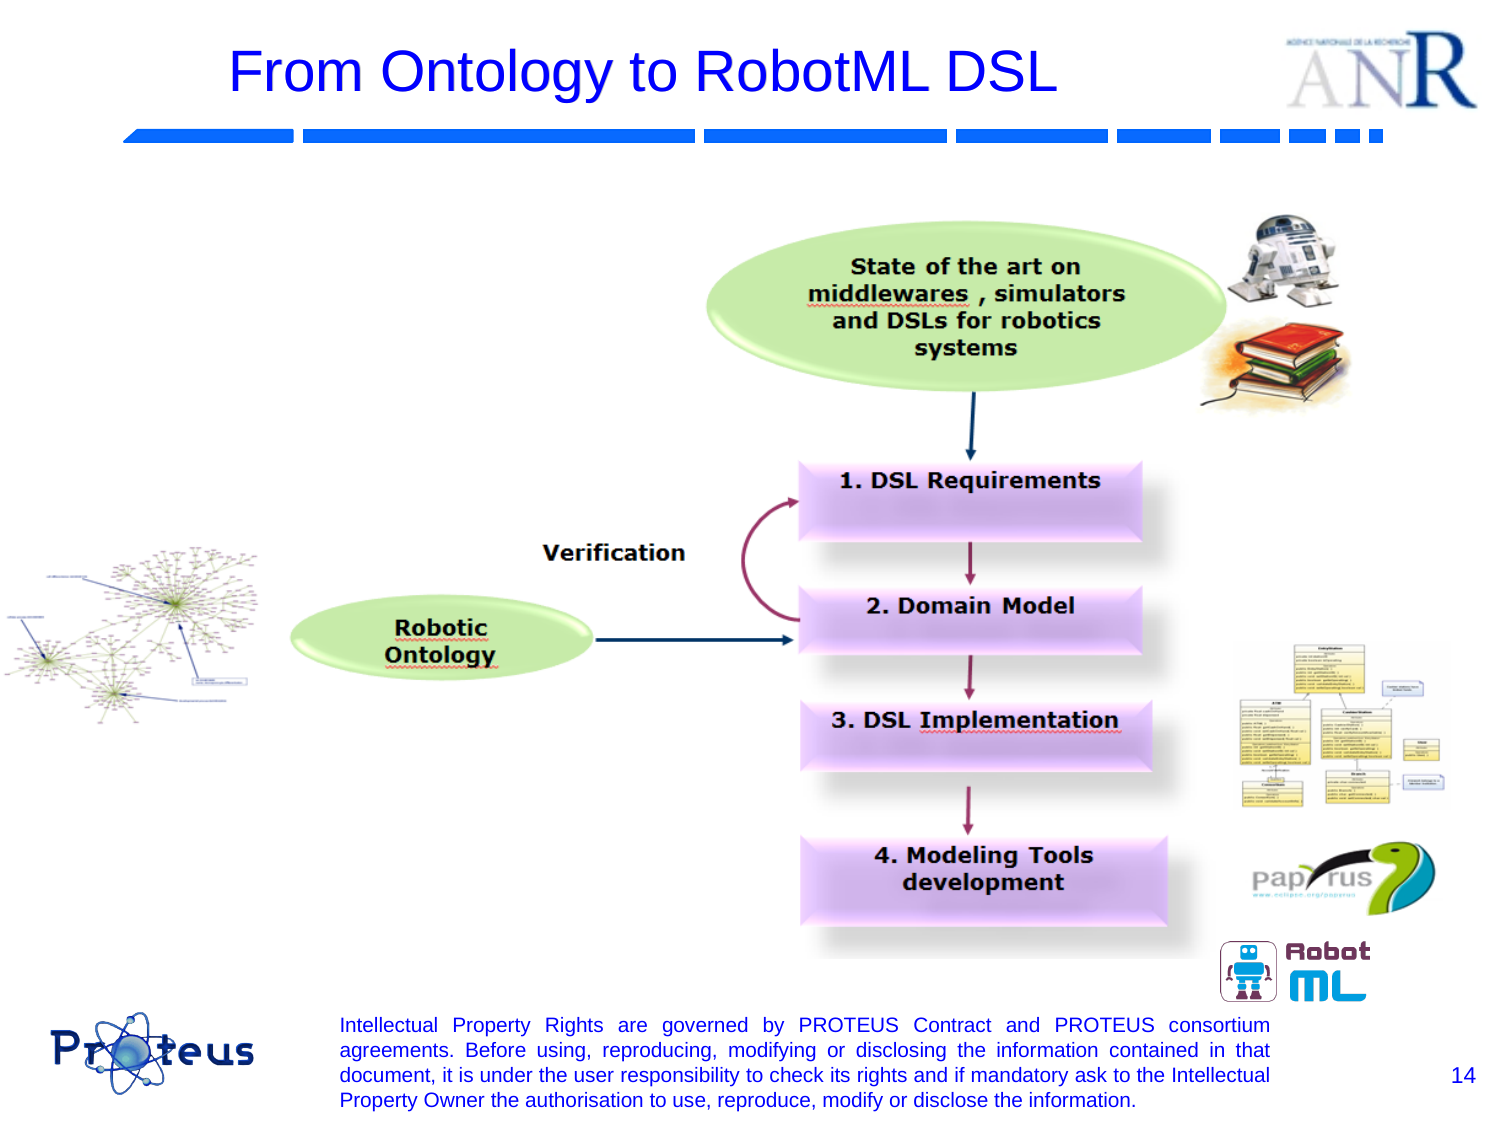

# From Ontology to RobotML DSL
14